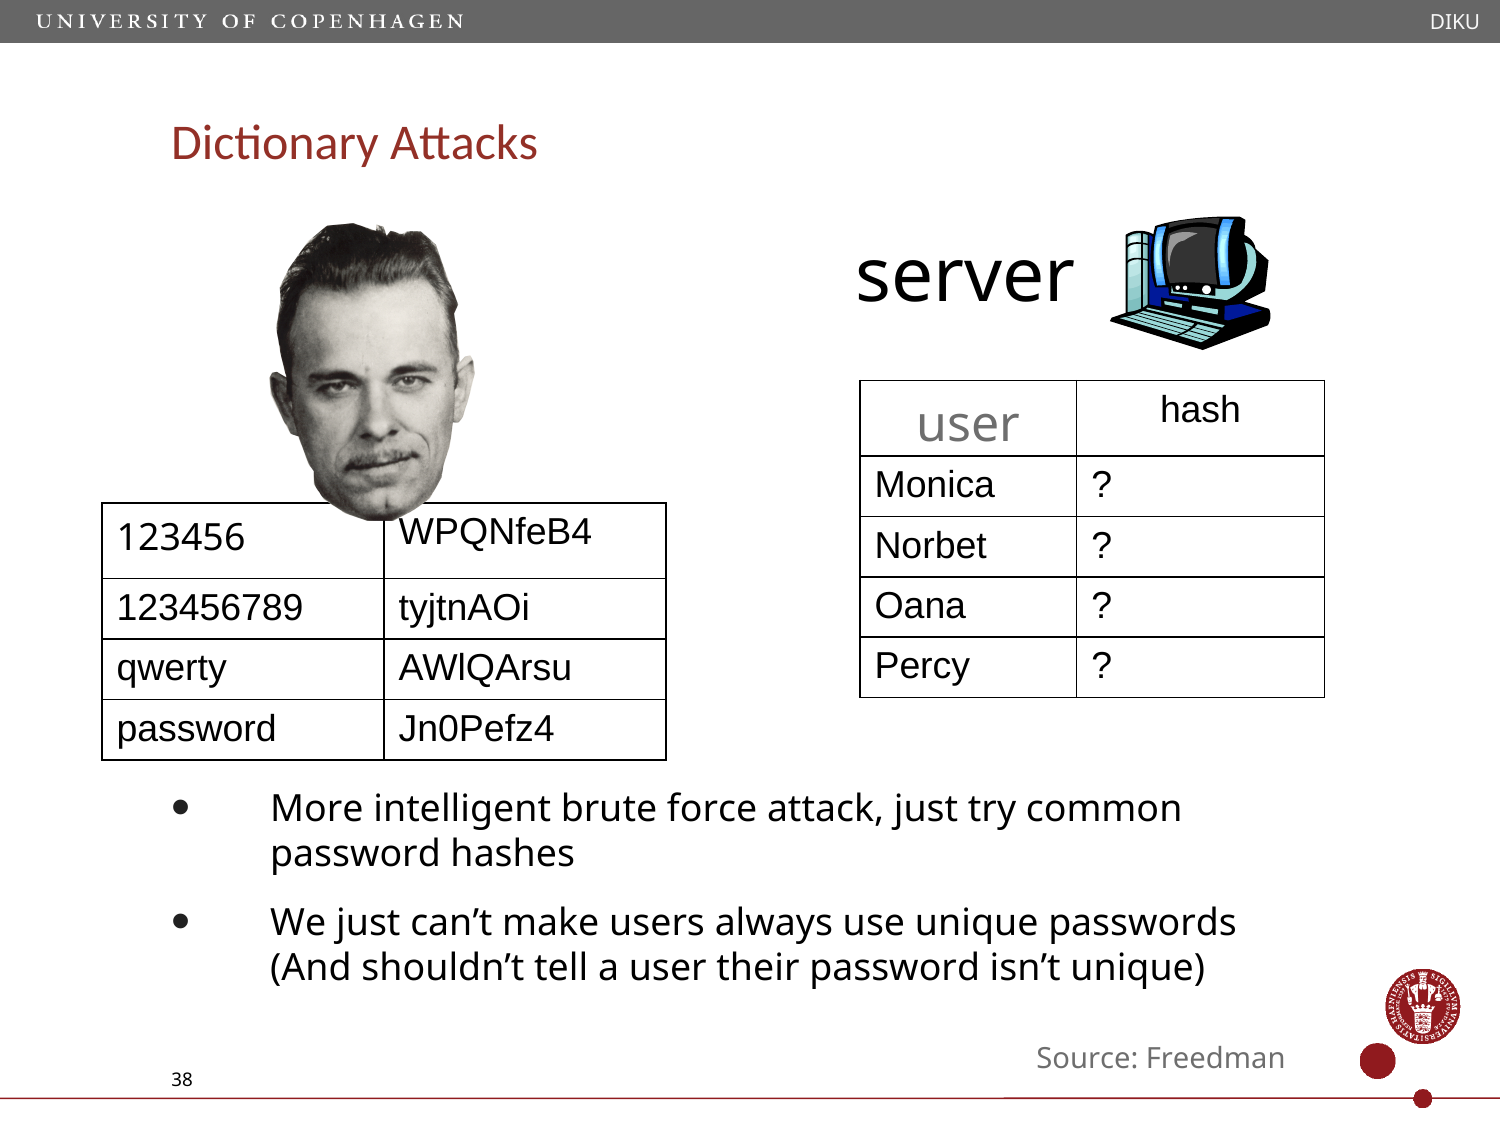

DIKU
Dictionary Attacks
server
| user | hash |
| --- | --- |
| Monica | ? |
| Norbet | ? |
| Oana | ? |
| Percy | ? |
| 123456 | WPQNfeB4 |
| --- | --- |
| 123456789 | tyjtnAOi |
| qwerty | AWlQArsu |
| password | Jn0Pefz4 |
More intelligent brute force attack, just try common password hashes
We just can’t make users always use unique passwords
(And shouldn’t tell a user their password isn’t unique)
Source: Freedman